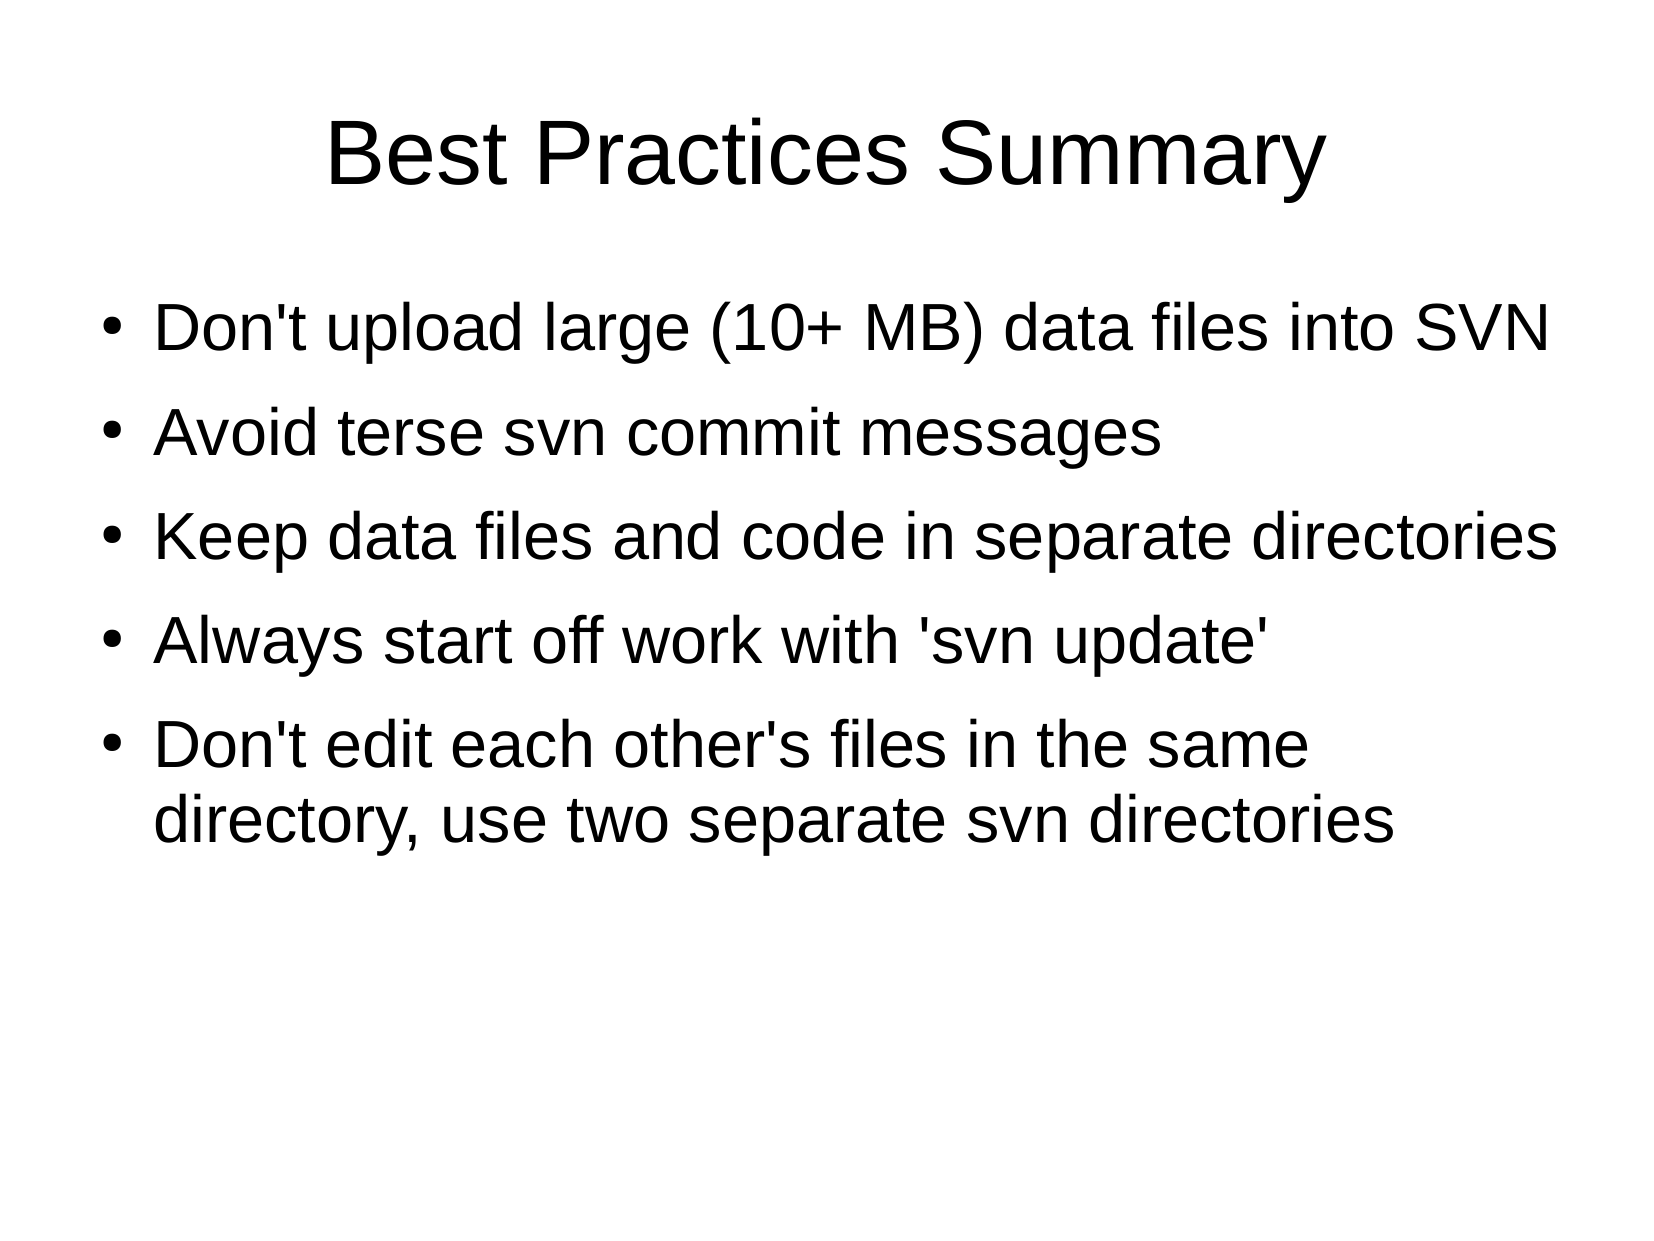

# Best Practices Summary
Don't upload large (10+ MB) data files into SVN
Avoid terse svn commit messages
Keep data files and code in separate directories
Always start off work with 'svn update'
Don't edit each other's files in the same directory, use two separate svn directories